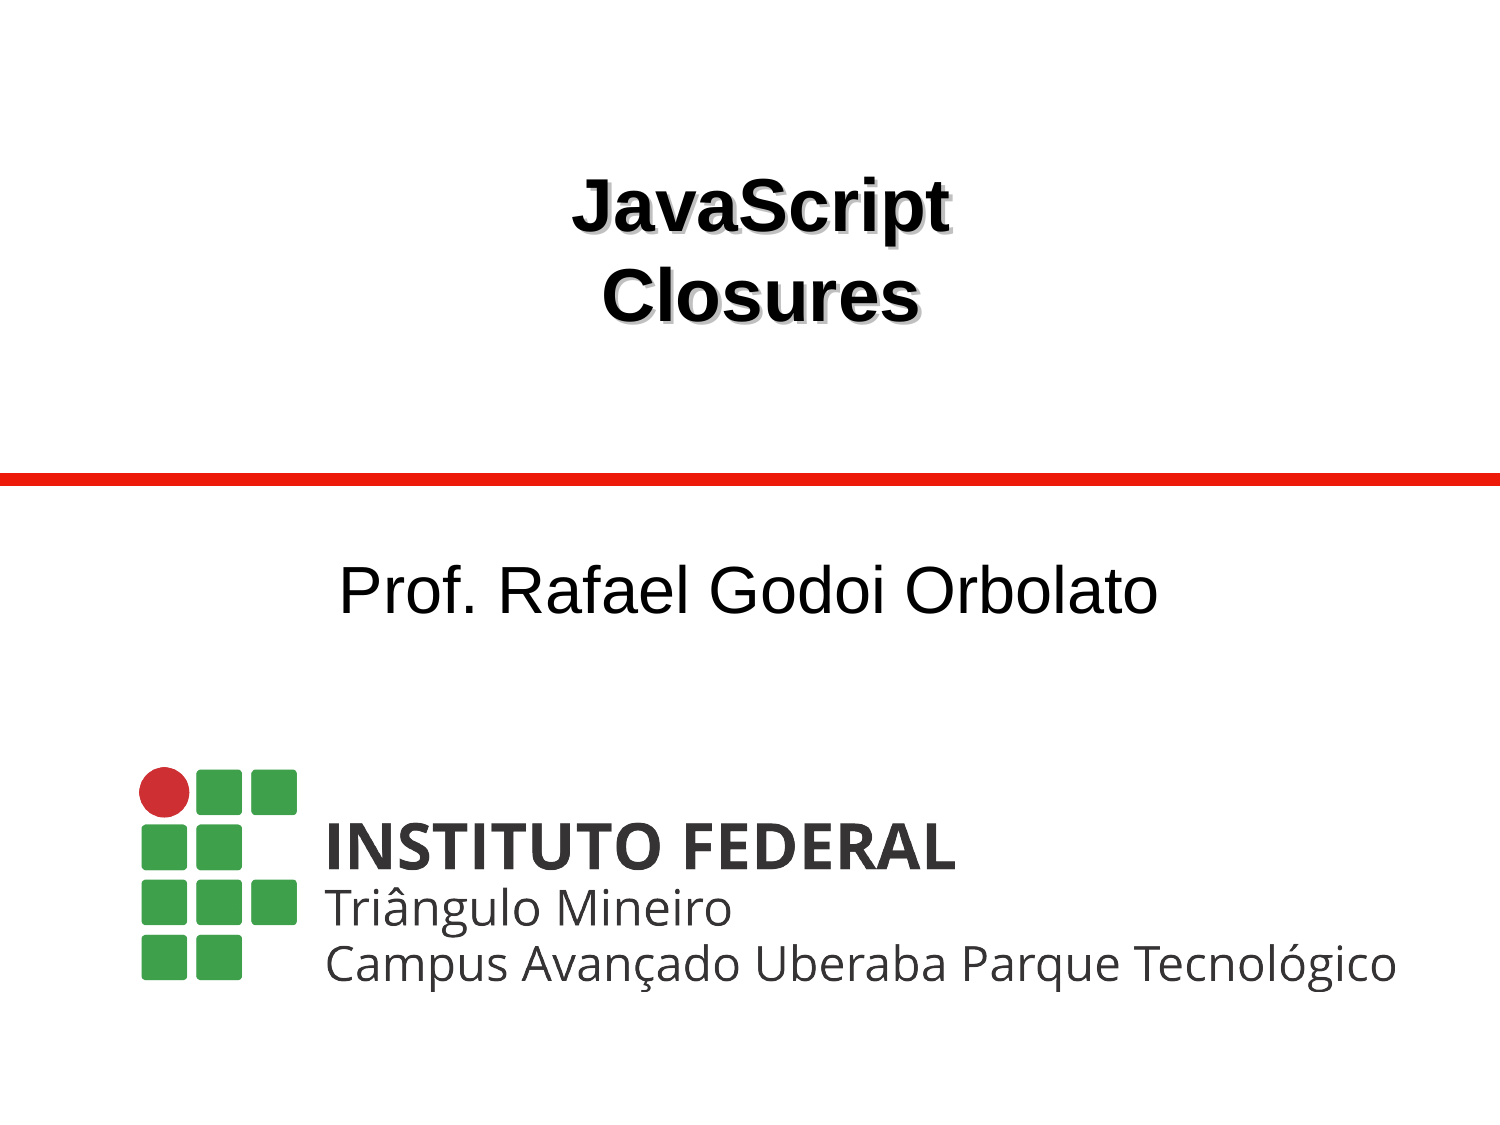

# JavaScript Closures
Prof. Rafael Godoi Orbolato